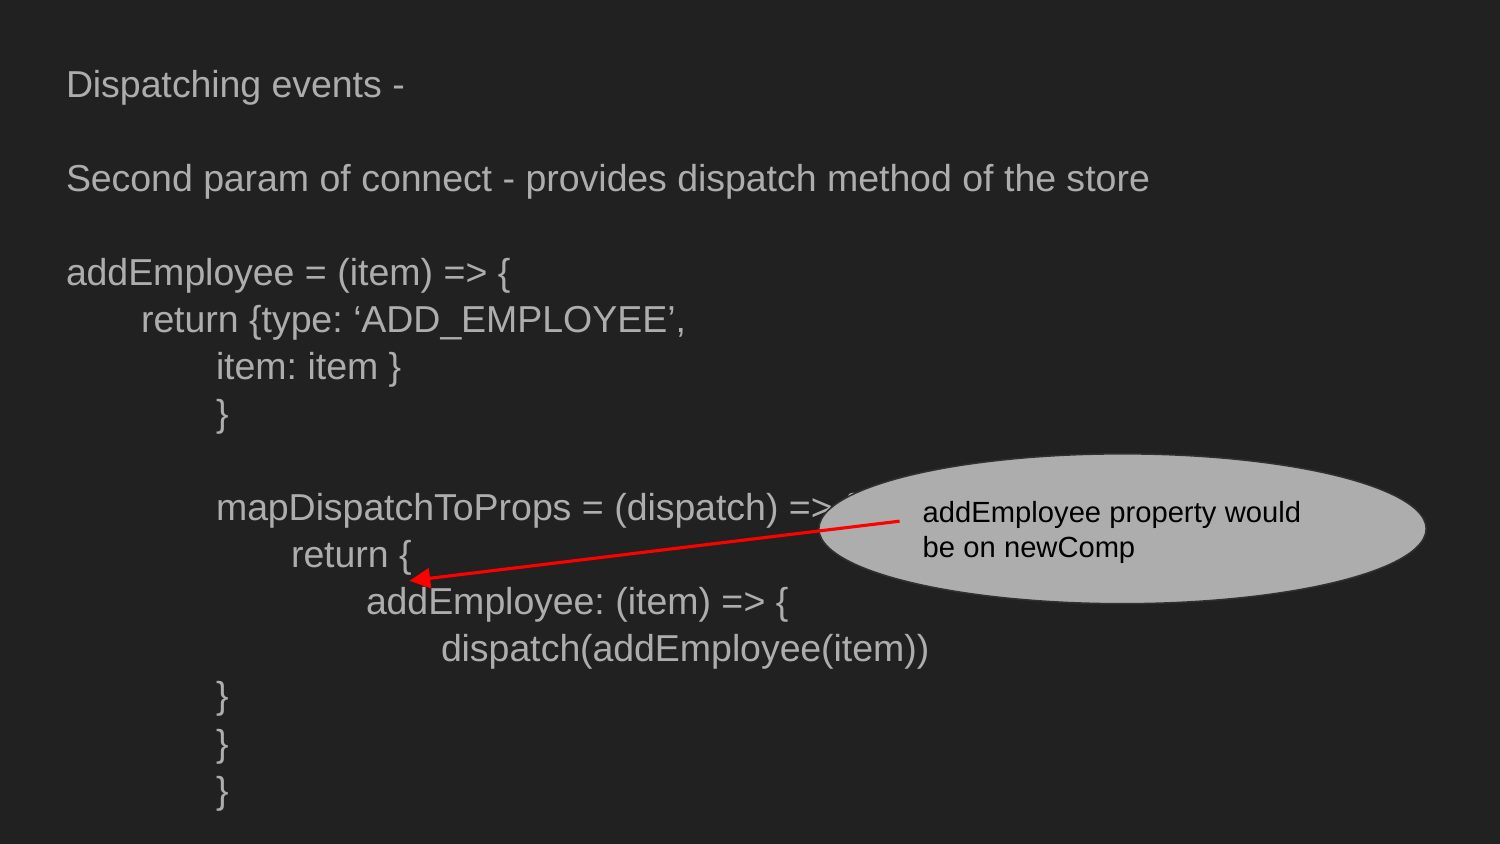

# Dispatching events -
Second param of connect - provides dispatch method of the store
addEmployee = (item) => {
	return {type: ‘ADD_EMPLOYEE’,
item: item }
}
mapDispatchToProps = (dispatch) => {
	return {
		addEmployee: (item) => {
			dispatch(addEmployee(item))
}
}
}
addEmployee property would be on newComp